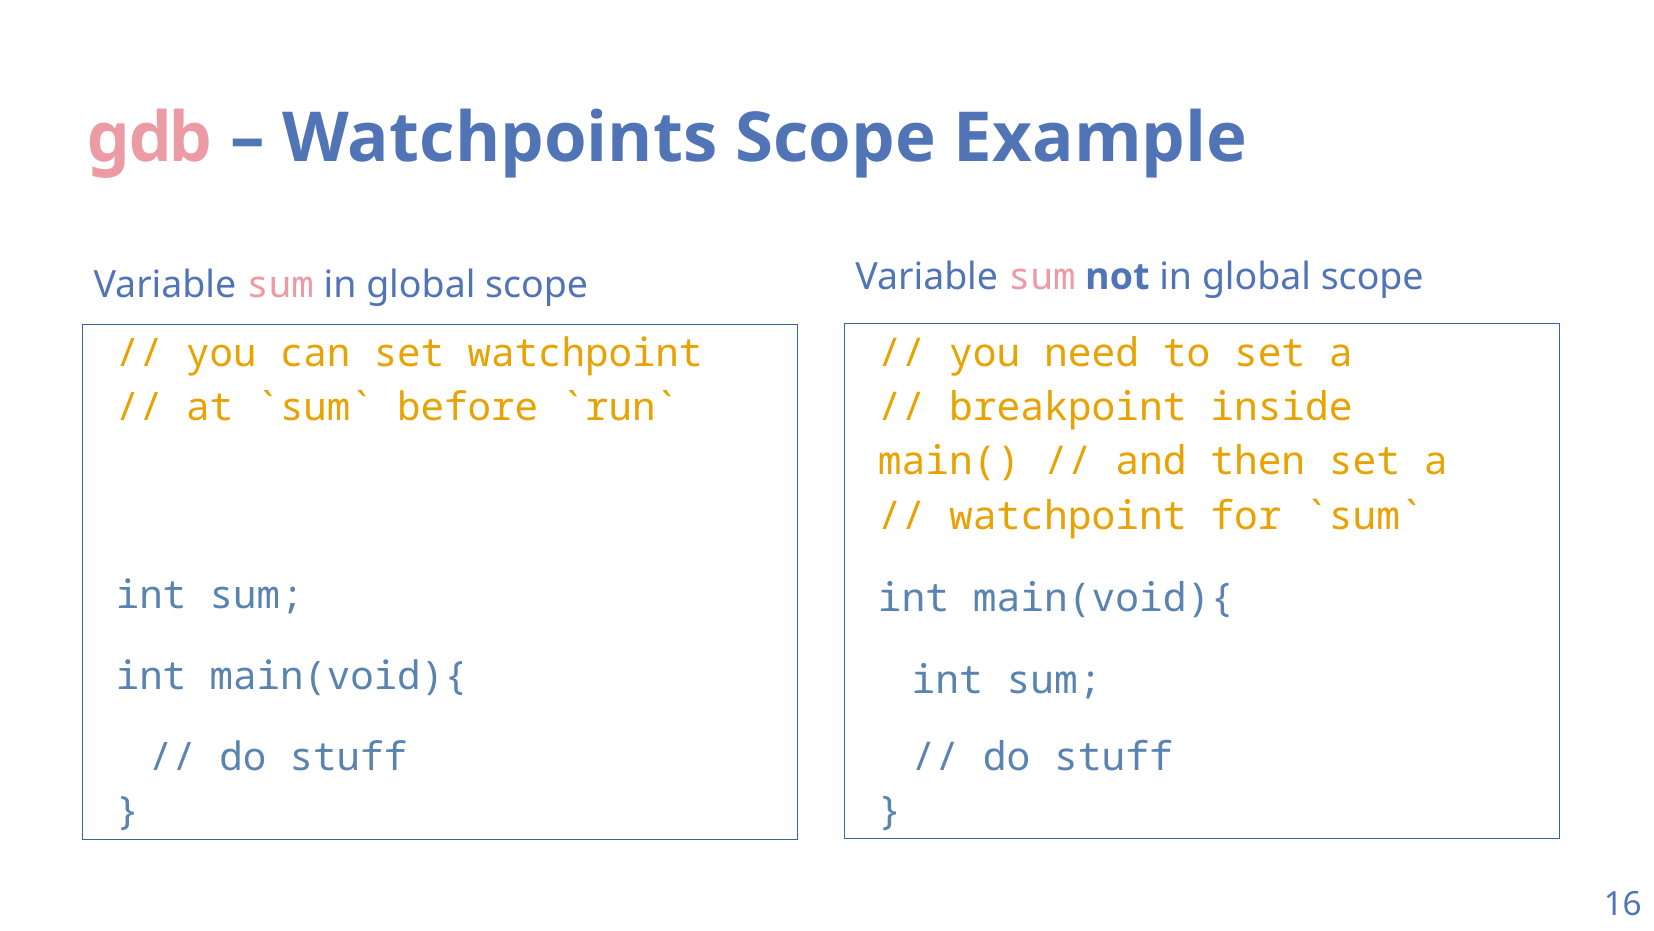

# gdb – Watchpoints Scope Example
Variable sum not in global scope
Variable sum in global scope
// you need to set a
// breakpoint inside main() // and then set a
// watchpoint for `sum`
int main(void){
int sum;
// do stuff
}
// you can set watchpoint
// at `sum` before `run`
int sum;
int main(void){
// do stuff
}
16